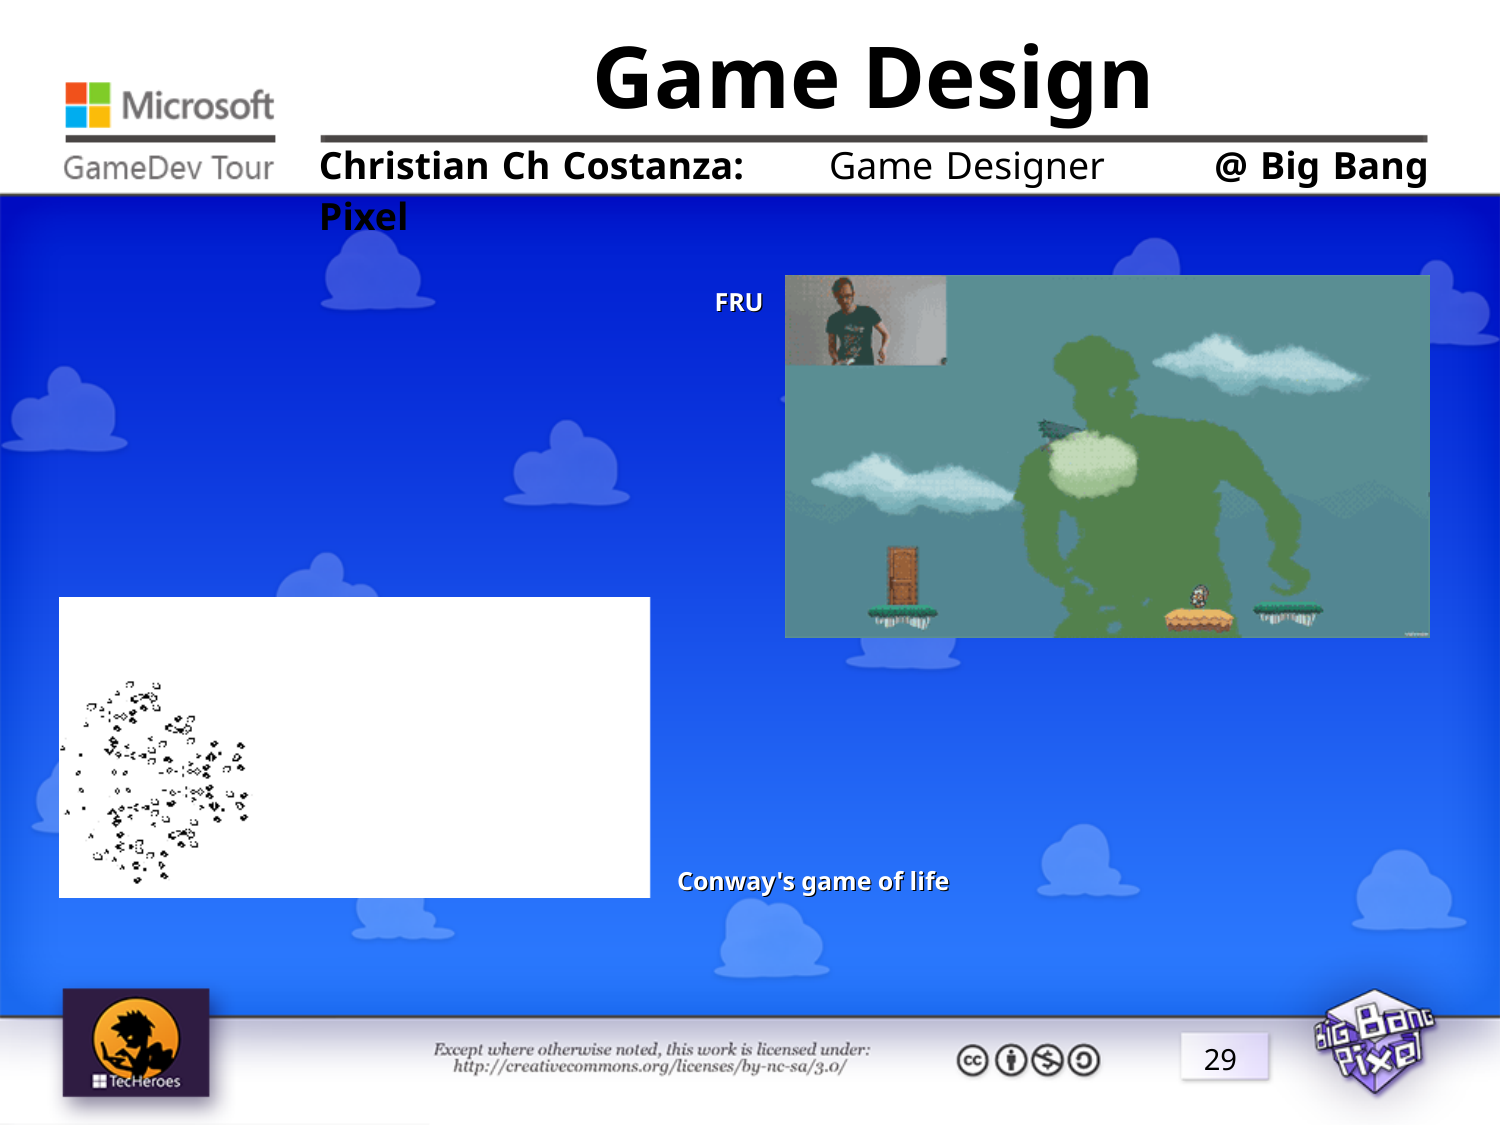

Game Design
Christian Ch Costanza: Game Designer @ Big Bang Pixel
FRU
Conway's game of life